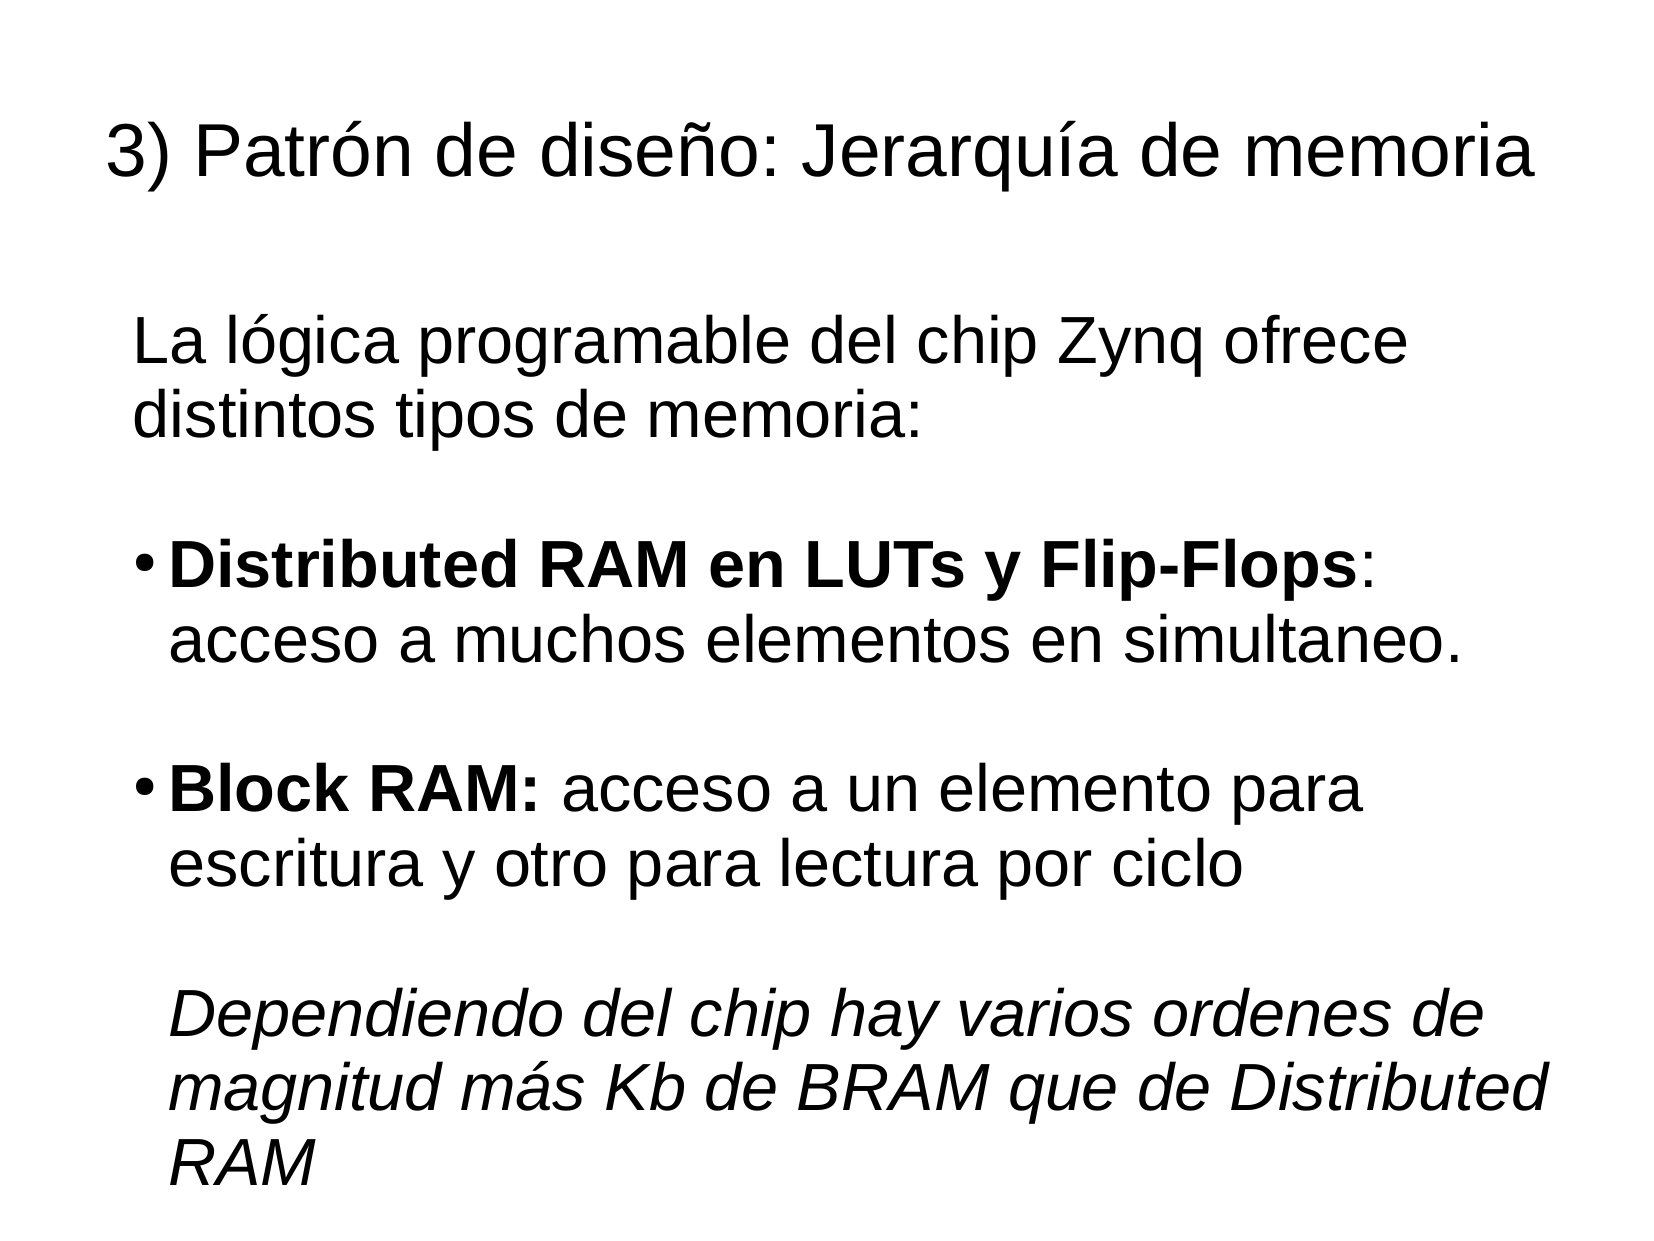

# 3) Patrón de diseño: Jerarquía de memoria
La lógica programable del chip Zynq ofrece distintos tipos de memoria:
Distributed RAM en LUTs y Flip-Flops: acceso a muchos elementos en simultaneo.
Block RAM: acceso a un elemento para escritura y otro para lectura por ciclo
Dependiendo del chip hay varios ordenes de magnitud más Kb de BRAM que de Distributed RAM